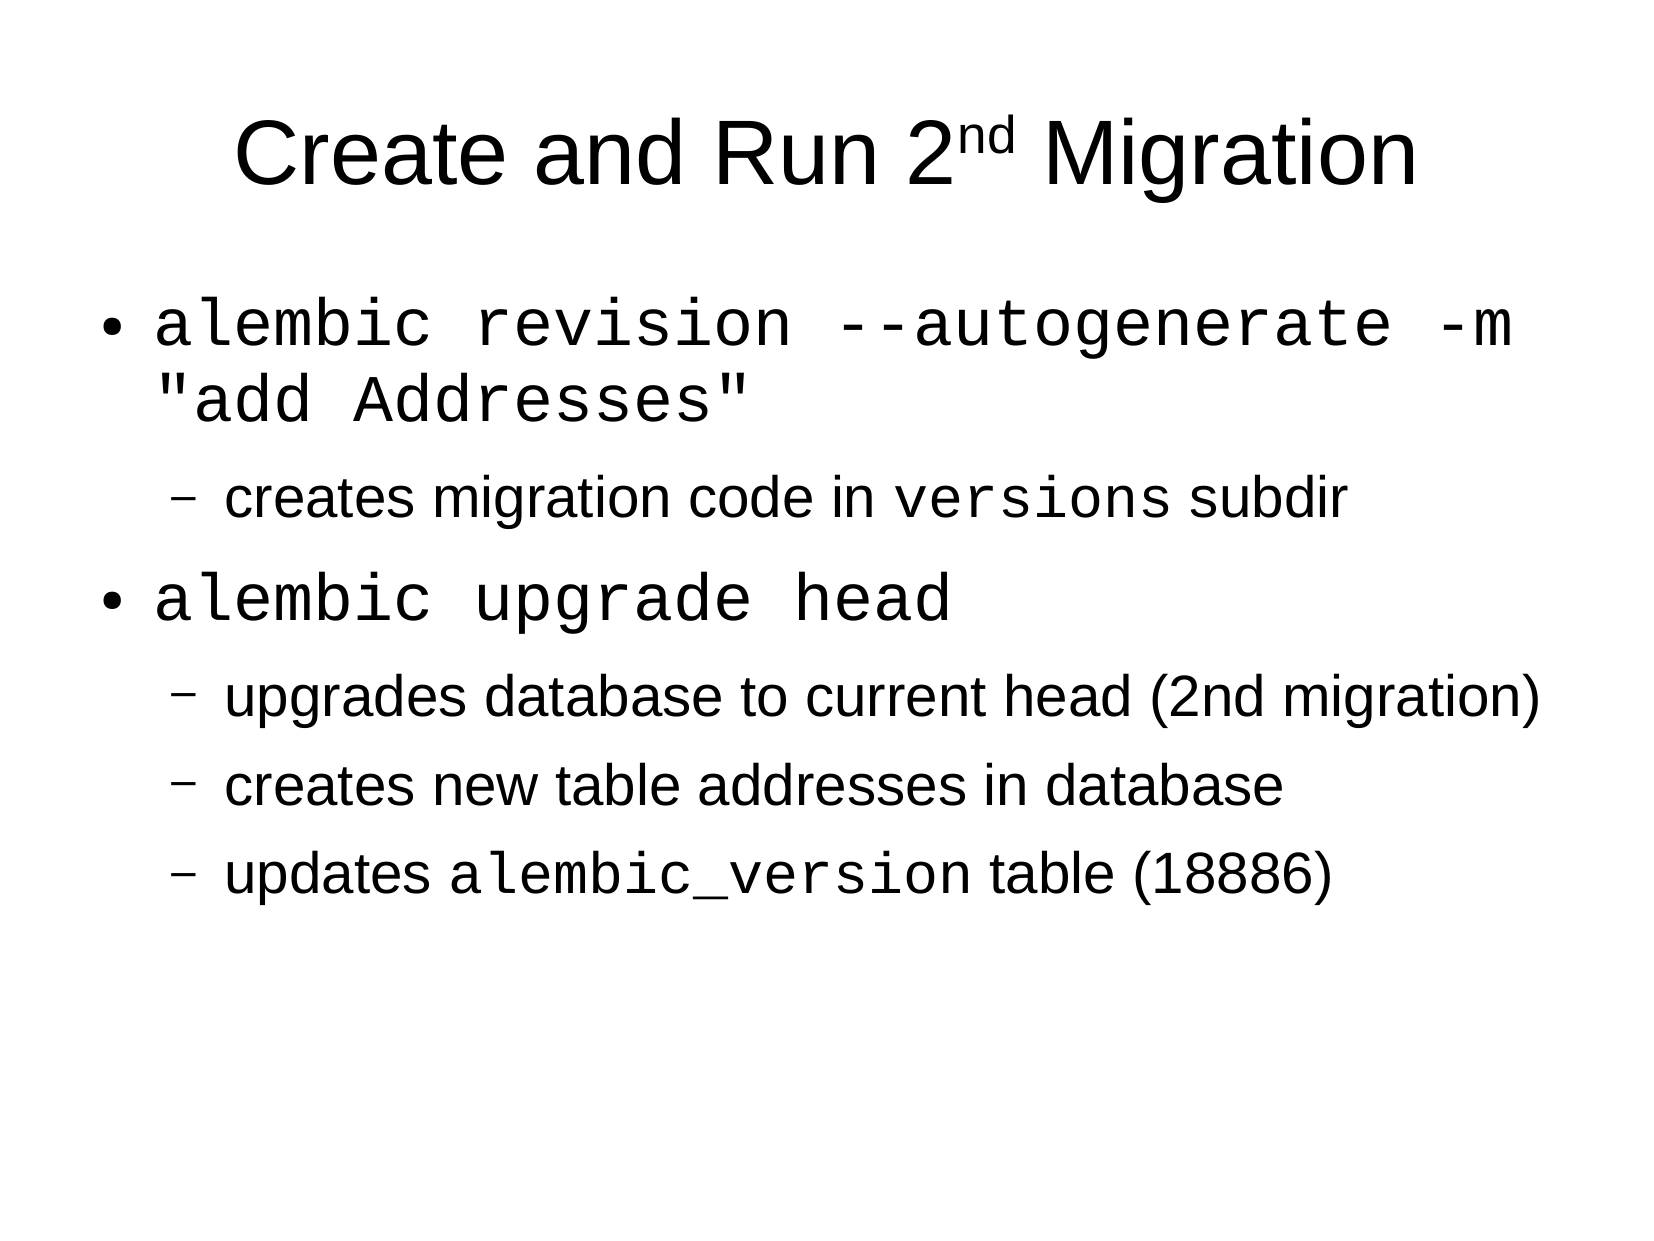

# Create and Run 2nd Migration
alembic revision --autogenerate -m "add Addresses"
creates migration code in versions subdir
alembic upgrade head
upgrades database to current head (2nd migration)
creates new table addresses in database
updates alembic_version table (18886)